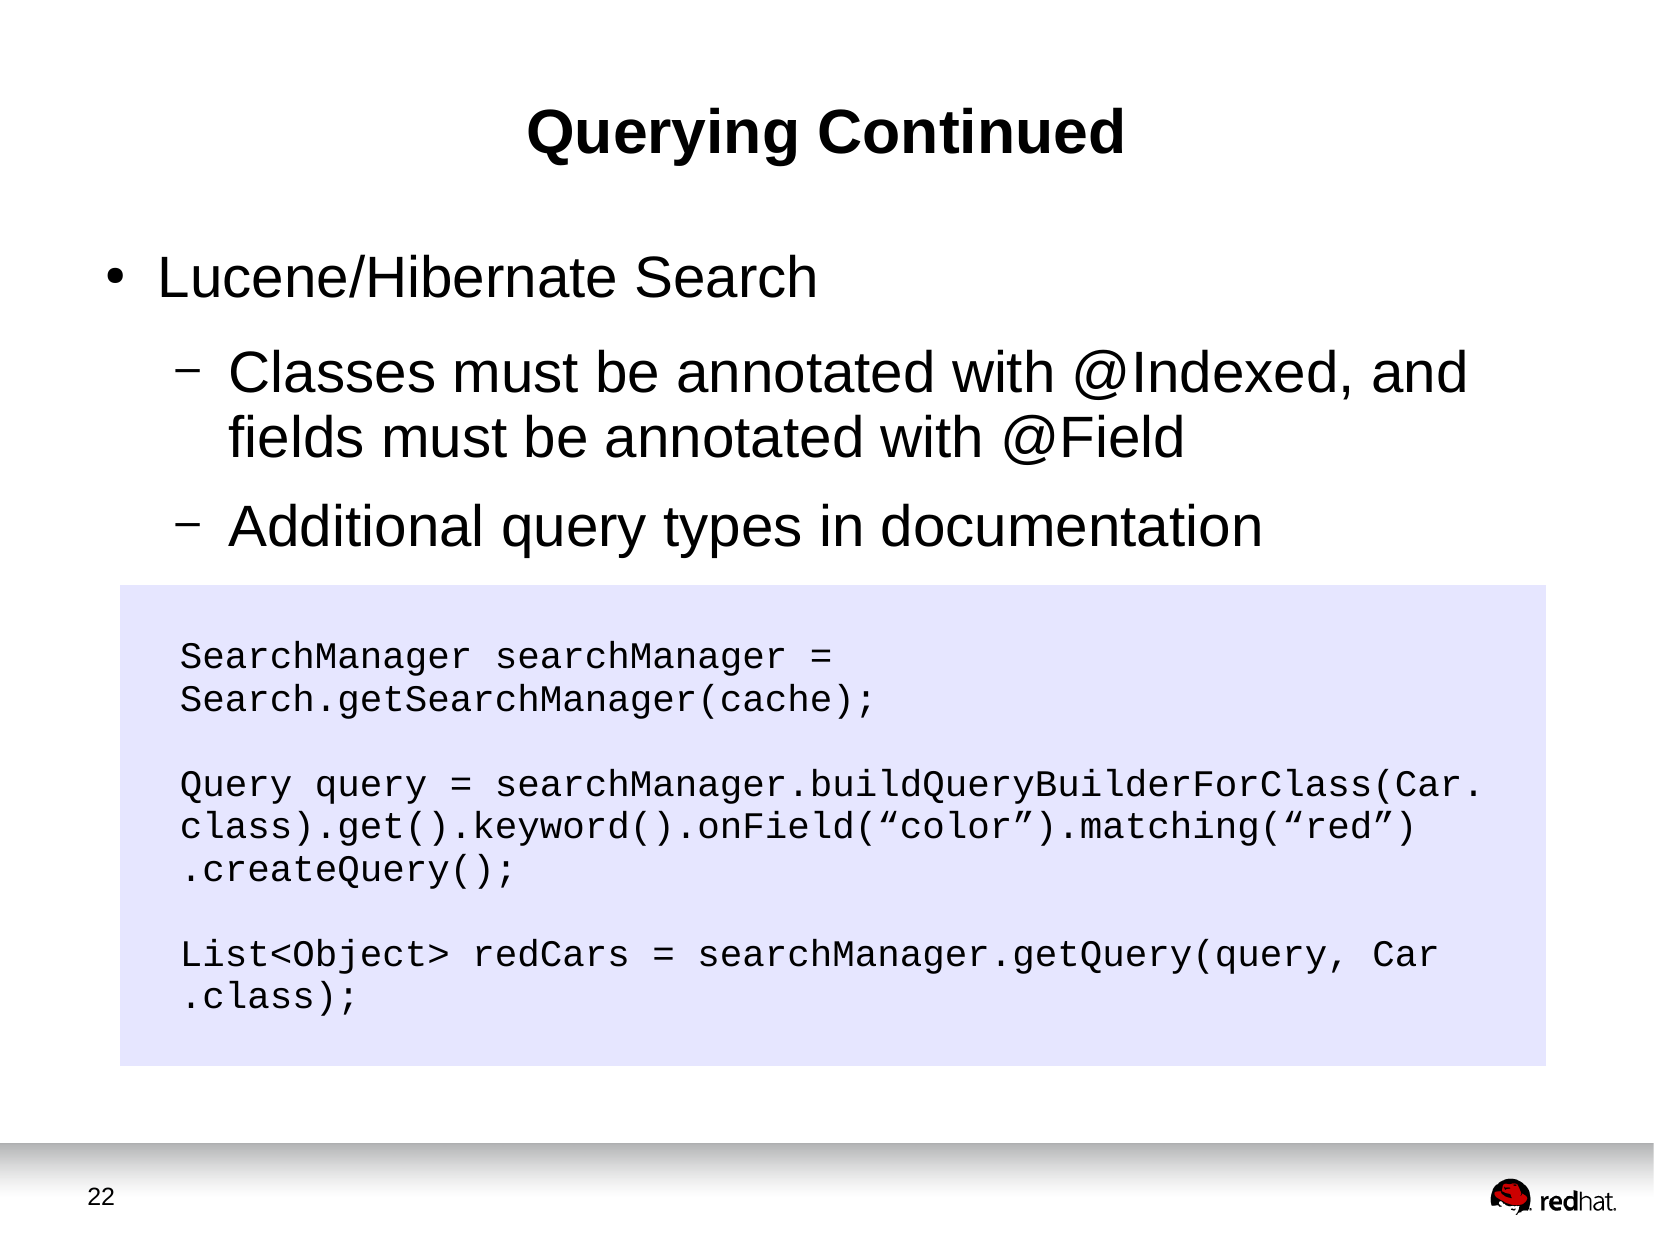

# Querying Continued
Lucene/Hibernate Search
Classes must be annotated with @Indexed, and fields must be annotated with @Field
Additional query types in documentation
SearchManager searchManager = Search.getSearchManager(cache);
Query query = searchManager.buildQueryBuilderForClass(Car.
class).get().keyword().onField(“color”).matching(“red”)
.createQuery();
List<Object> redCars = searchManager.getQuery(query, Car
.class);